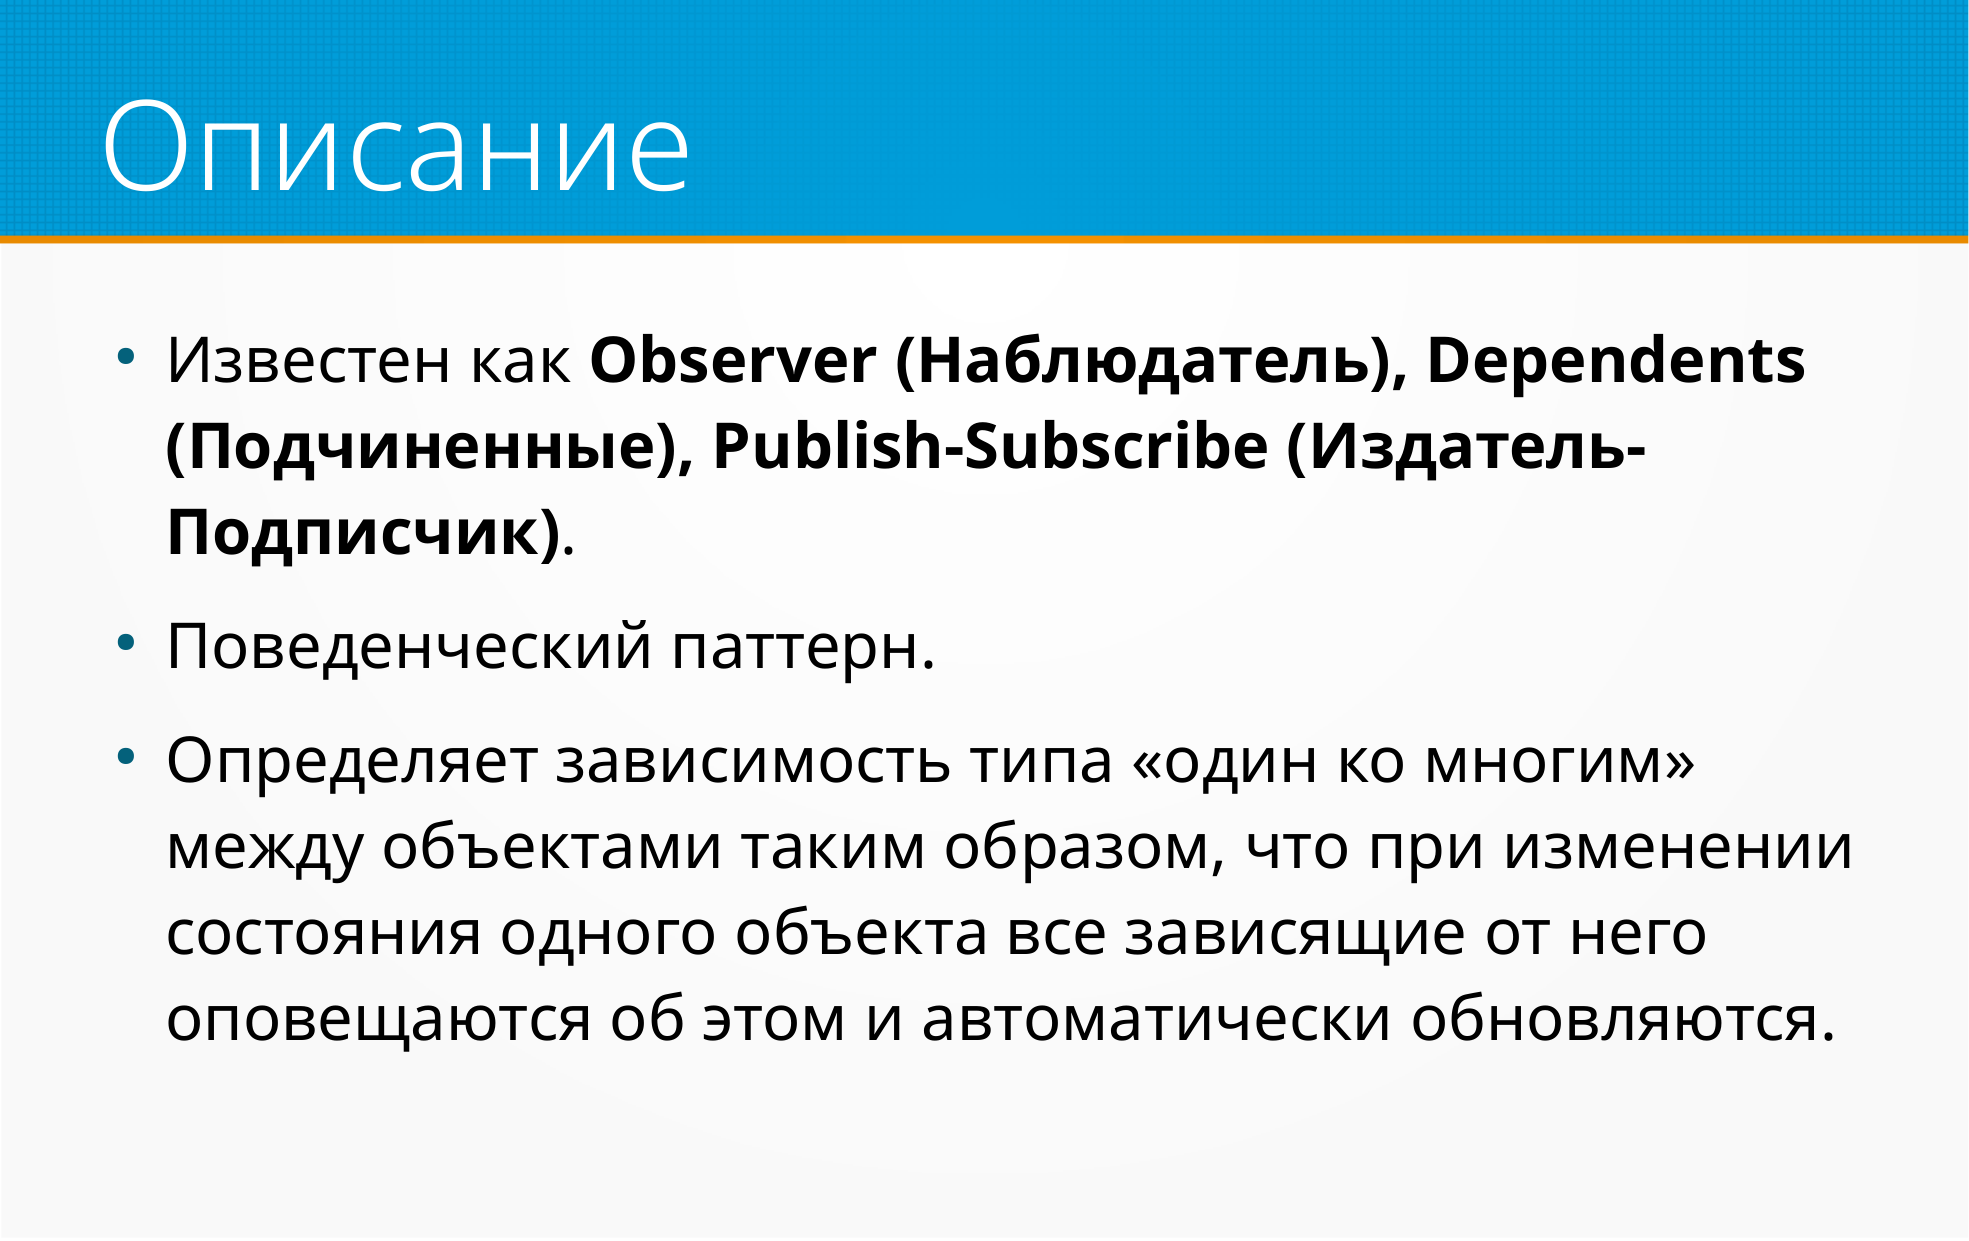

# Описание
Известен как Observer (Наблюдатель), Dependents (Подчиненные), Publish-Subscribe (Издатель-Подписчик).
Поведенческий паттерн.
Определяет зависимость типа «один ко многим» между объектами таким образом, что при изменении состояния одного объекта все зависящие от него оповещаются об этом и автоматически обновляются.